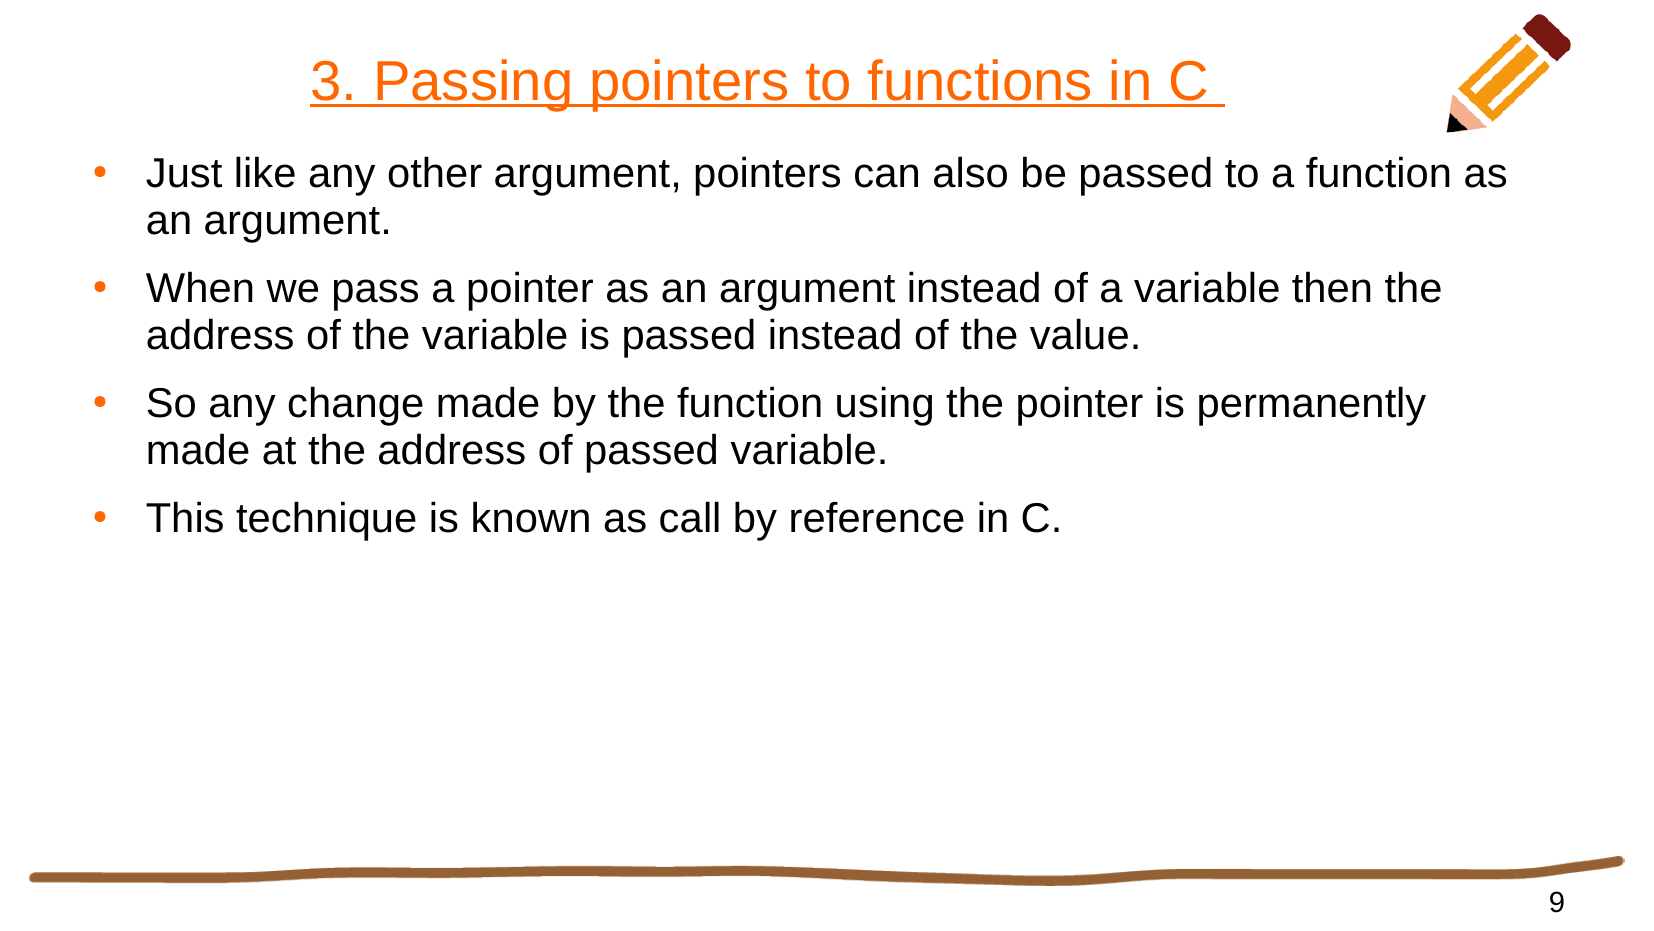

# 3. Passing pointers to functions in C
Just like any other argument, pointers can also be passed to a function as an argument.
When we pass a pointer as an argument instead of a variable then the address of the variable is passed instead of the value.
So any change made by the function using the pointer is permanently made at the address of passed variable.
This technique is known as call by reference in C.
9